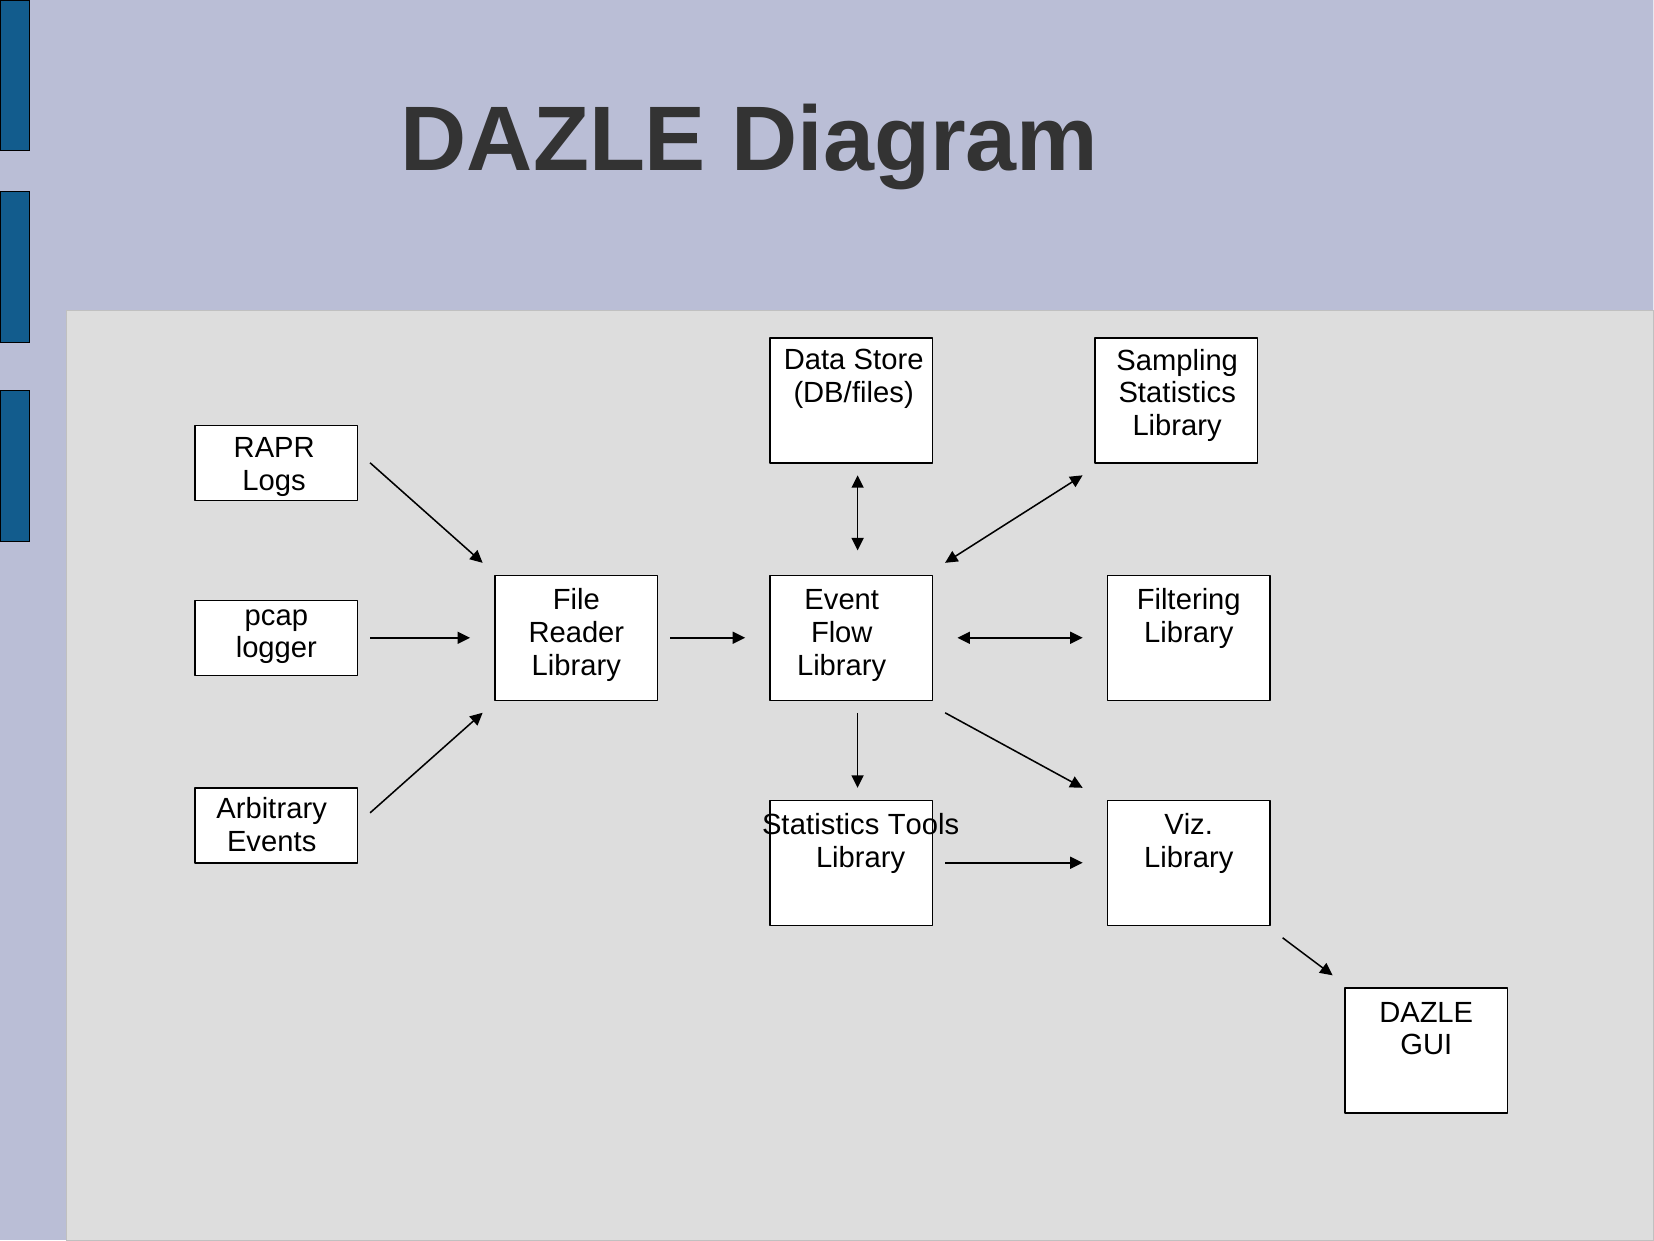

DAZLE Diagram
#
Data Store (DB/files)
Sampling Statistics Library
RAPR Logs
File Reader Library
Event Flow Library
Filtering Library
pcap logger
Arbitrary Events
Statistics Tools Library
Viz. Library
DAZLE GUI